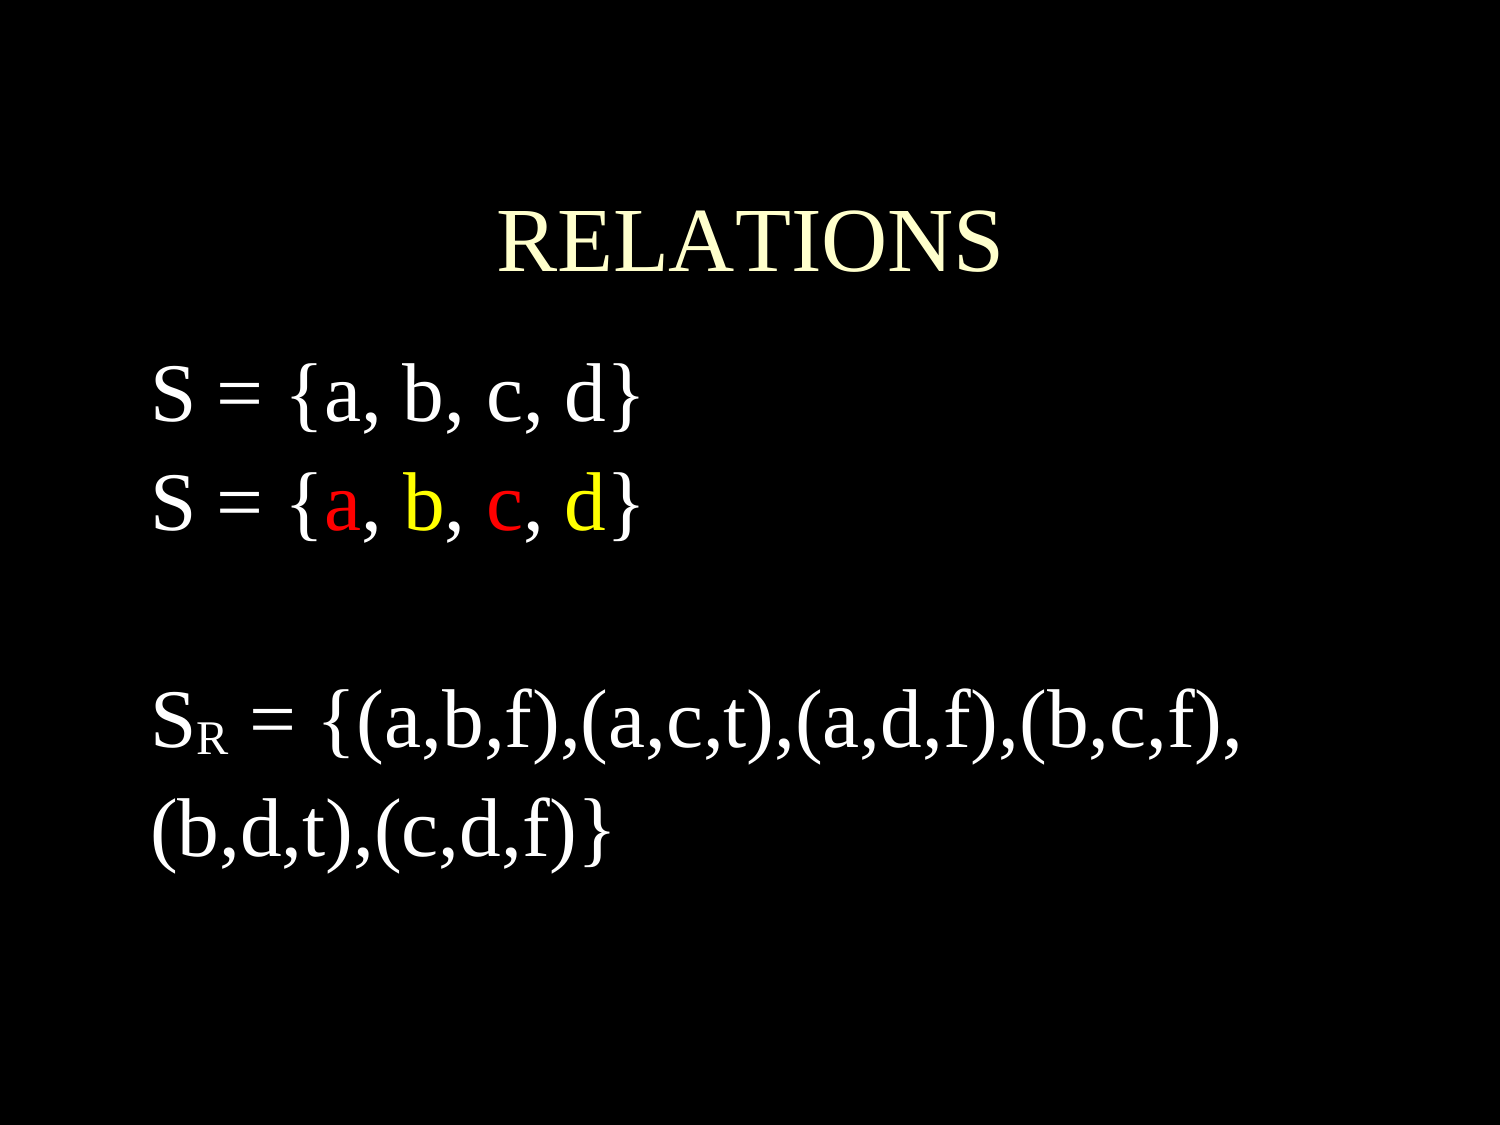

# RELATIONS
S = {a, b, c, d}
S = {a, b, c, d}
SR = {(a,b,f),(a,c,t),(a,d,f),(b,c,f),
(b,d,t),(c,d,f)}